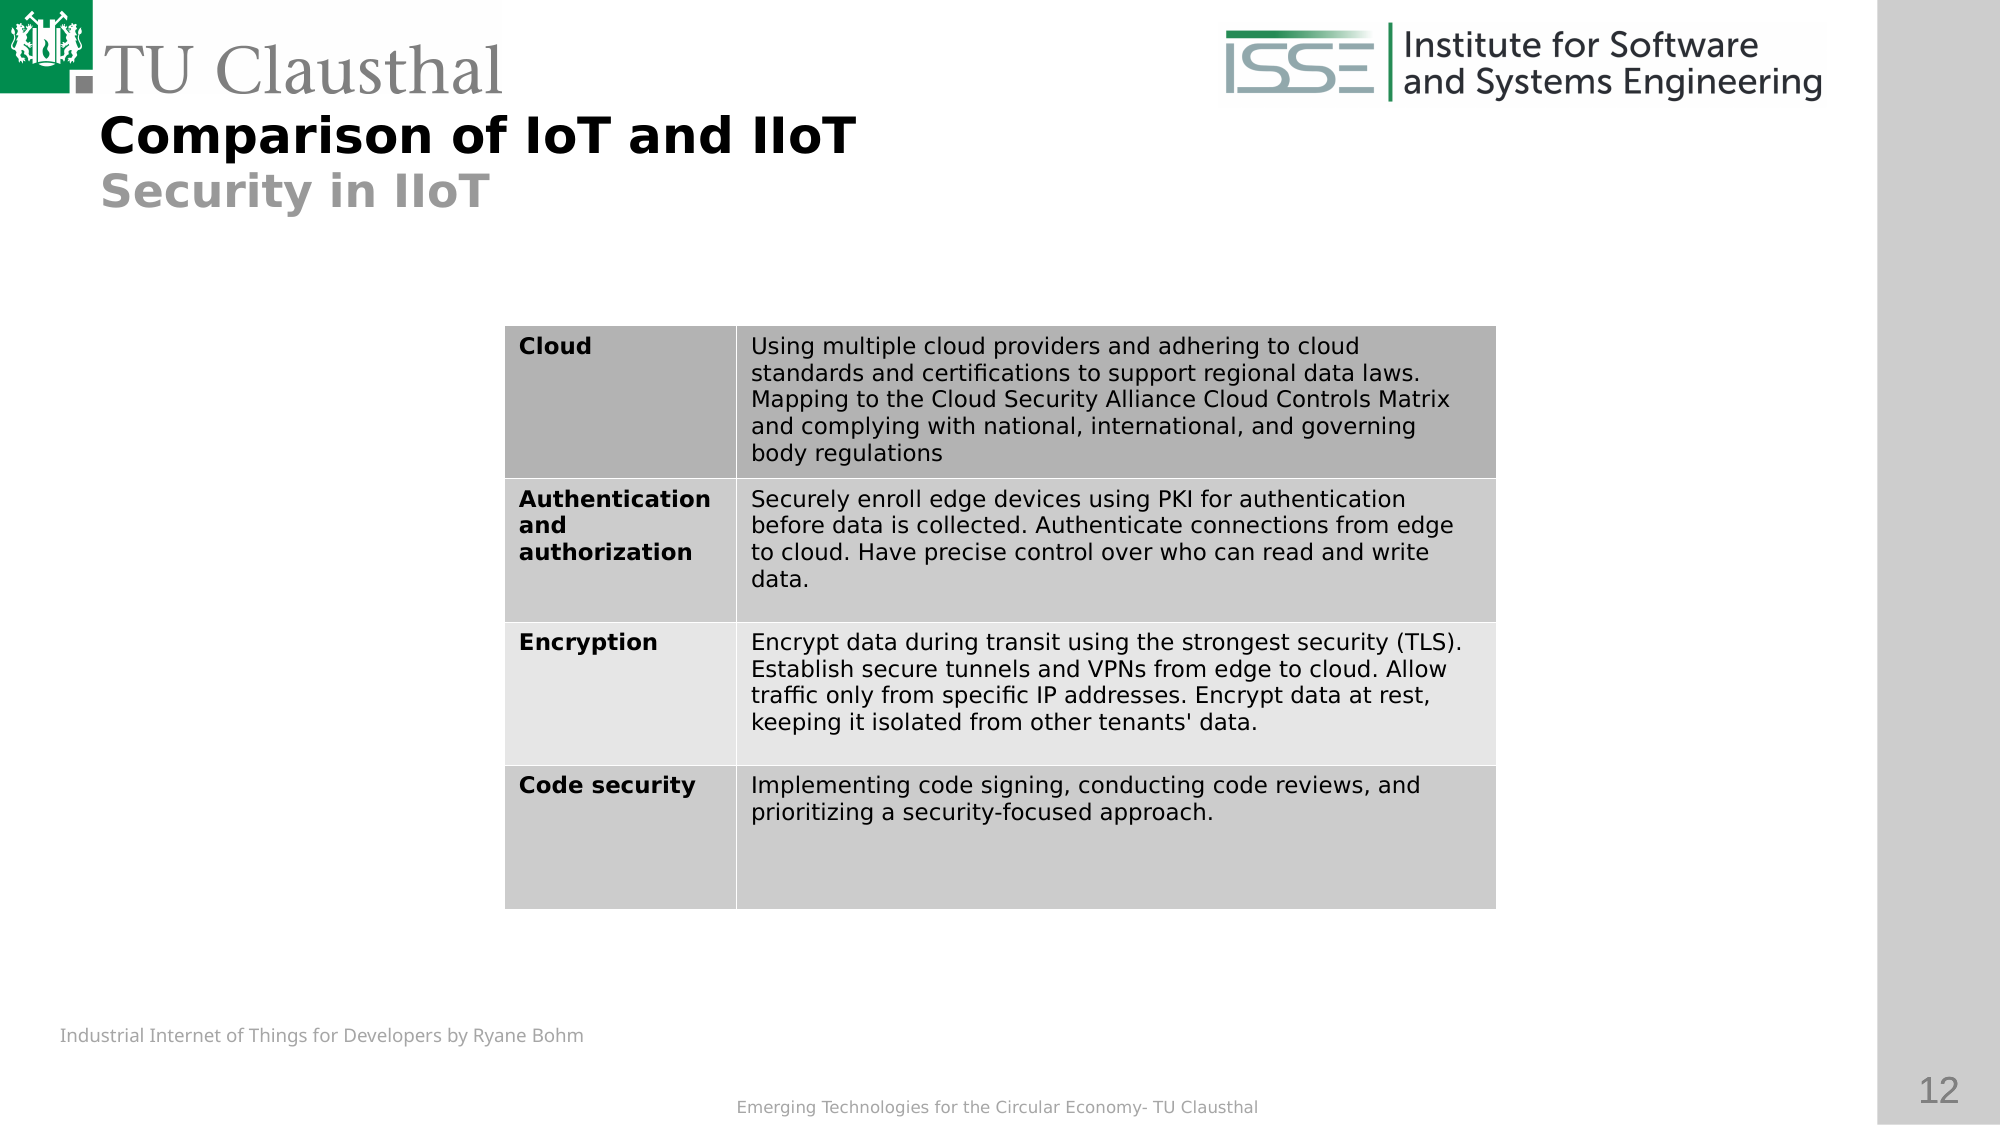

# Comparison of IoT and IIoT Security in IIoT
| Cloud | Using multiple cloud providers and adhering to cloud standards and certifications to support regional data laws. Mapping to the Cloud Security Alliance Cloud Controls Matrix and complying with national, international, and governing body regulations |
| --- | --- |
| Authentication and authorization | Securely enroll edge devices using PKI for authentication before data is collected. Authenticate connections from edge to cloud. Have precise control over who can read and write data. |
| Encryption | Encrypt data during transit using the strongest security (TLS). Establish secure tunnels and VPNs from edge to cloud. Allow traffic only from specific IP addresses. Encrypt data at rest, keeping it isolated from other tenants' data. |
| Code security | Implementing code signing, conducting code reviews, and prioritizing a security-focused approach. |
Industrial Internet of Things for Developers by Ryane Bohm